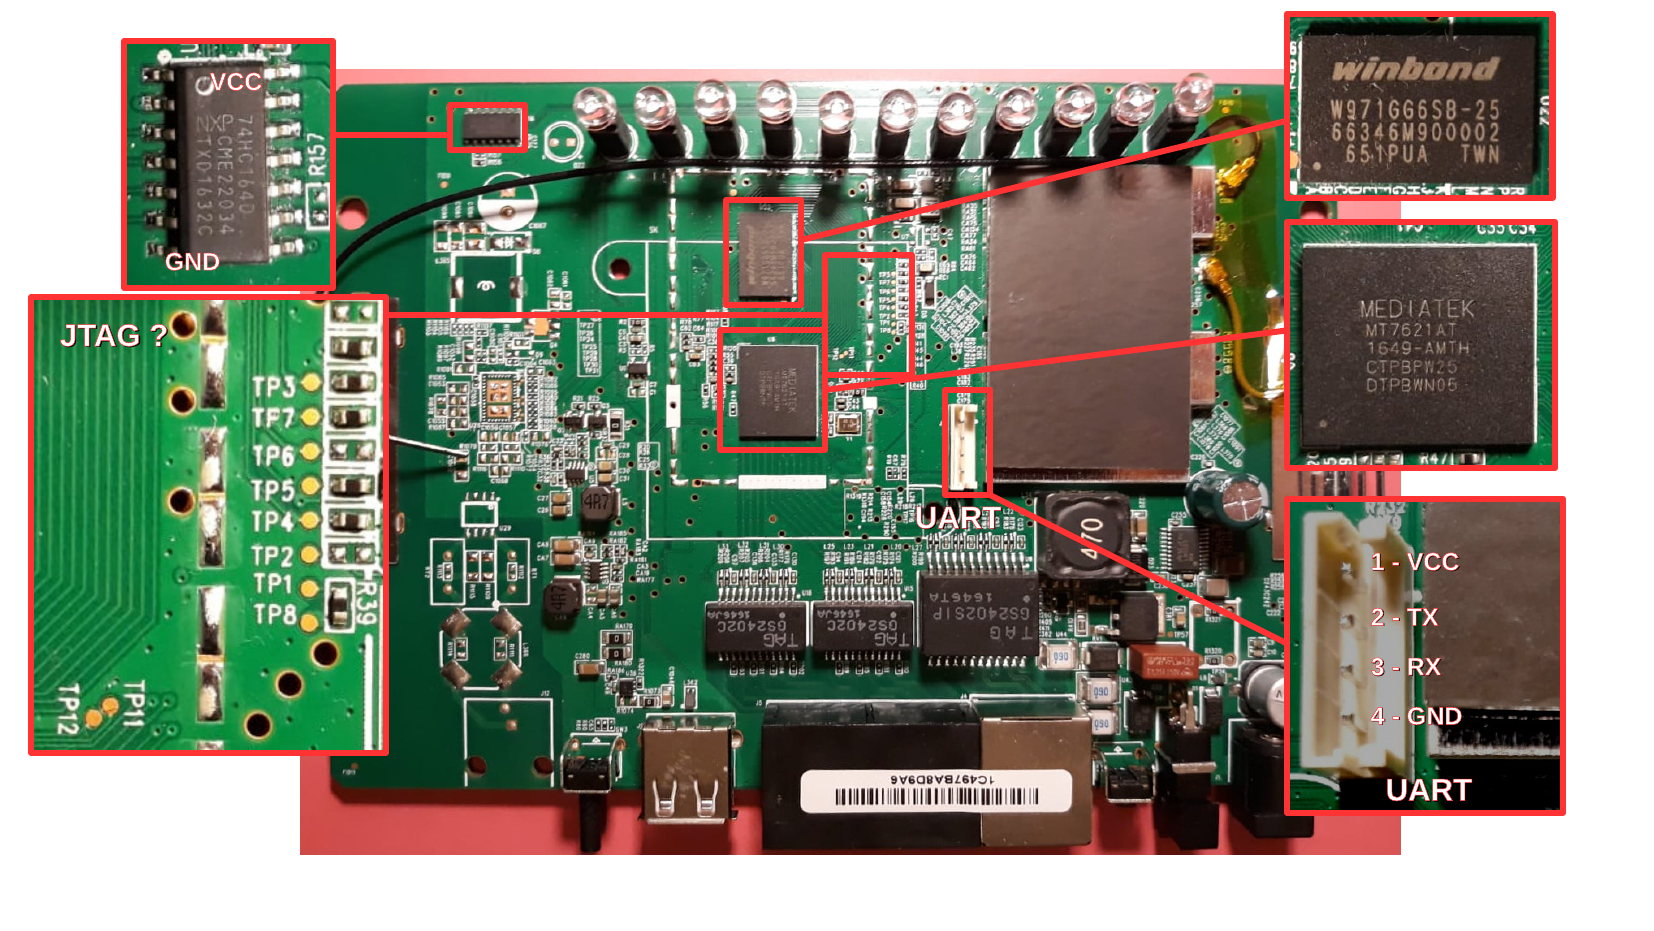

VCC
GND
JTAG ?
UART
1 - VCC
2 - TX
3 - RX
4 - GND
UART